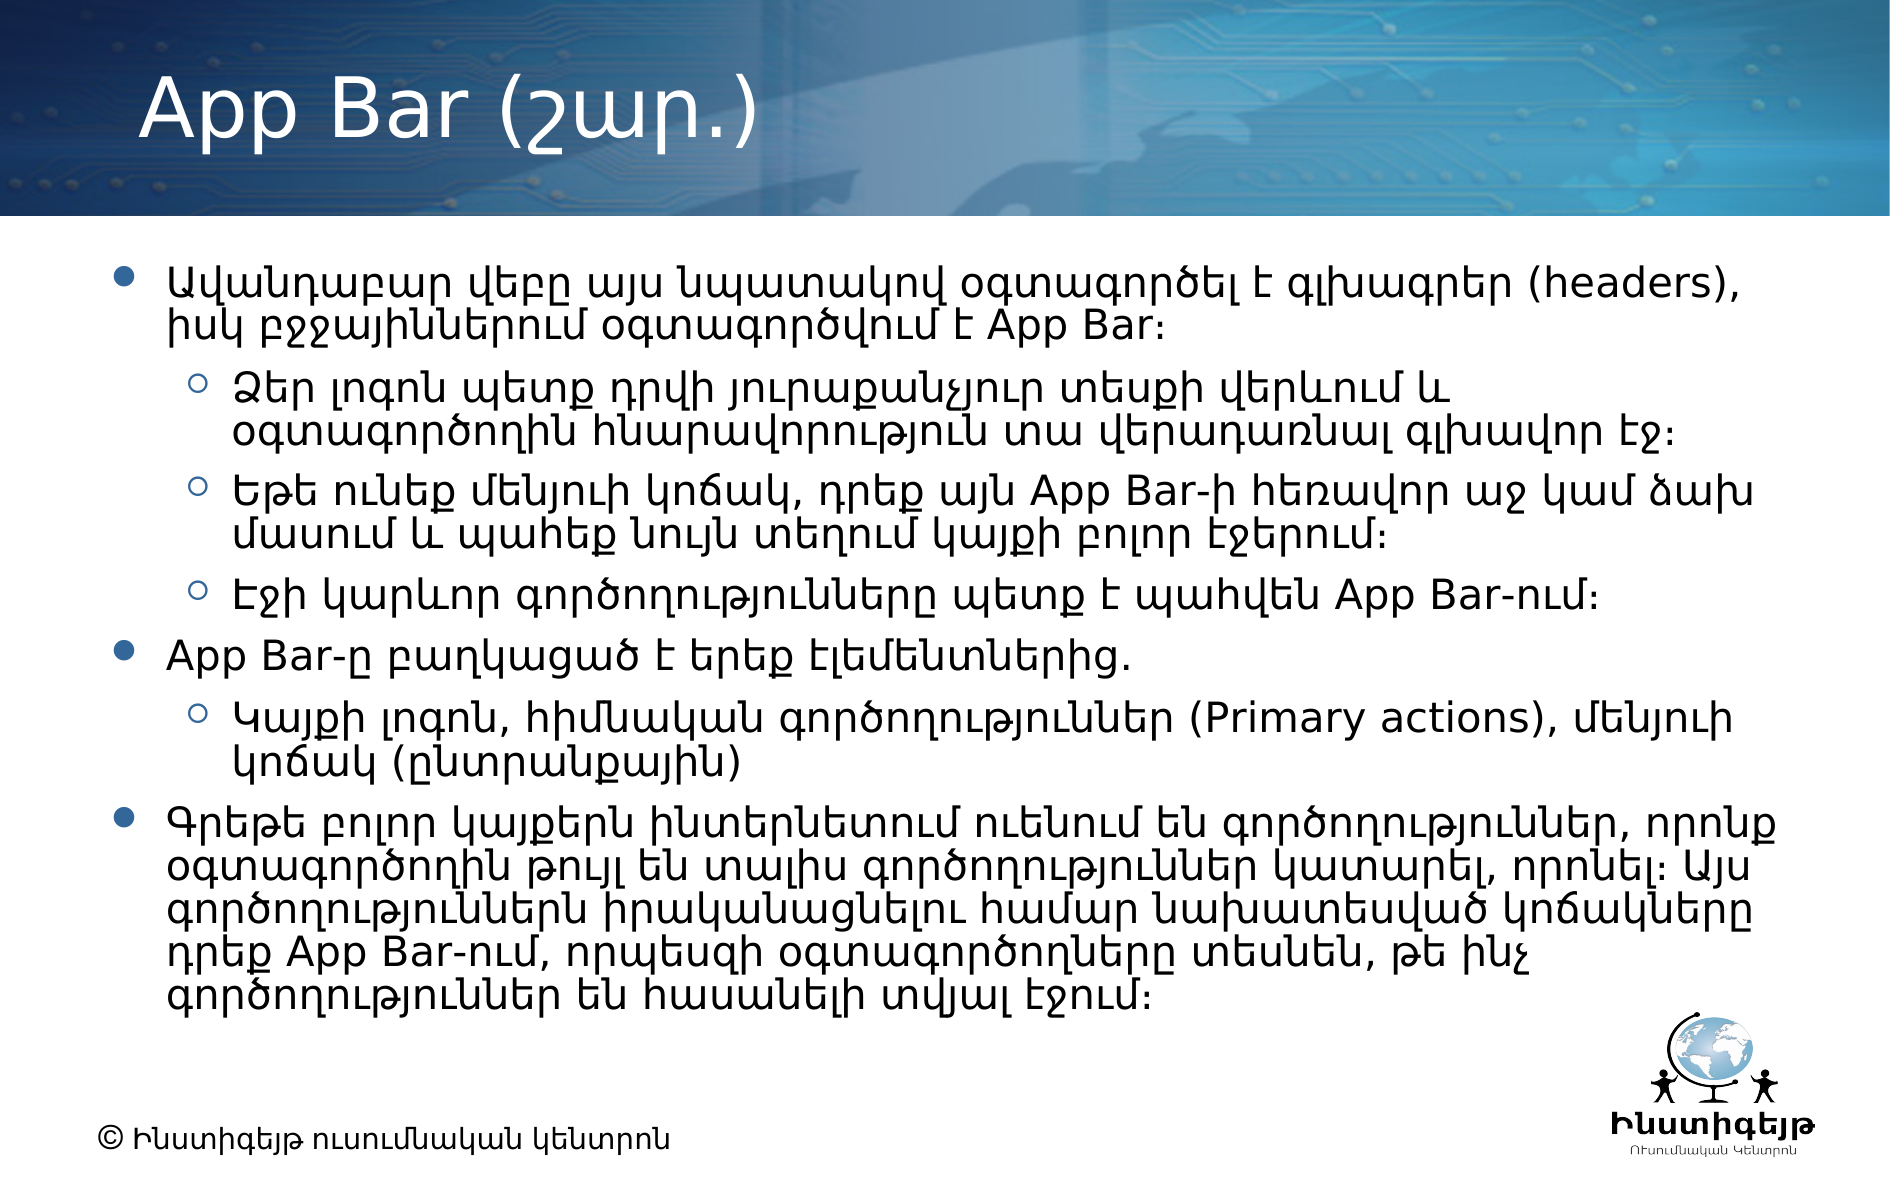

App Bar (շար.)
# Ավանդաբար վեբը այս նպատակով օգտագործել է գլխագրեր (headers), իսկ բջջայիններում օգտագործվում է App Bar։
Ձեր լոգոն պետք դրվի յուրաքանչյուր տեսքի վերևում և օգտագործողին հնարավորություն տա վերադառնալ գլխավոր էջ։
Եթե ունեք մենյուի կոճակ, դրեք այն App Bar-ի հեռավոր աջ կամ ձախ մասում և պահեք նույն տեղում կայքի բոլոր էջերում։
Էջի կարևոր գործողությունները պետք է պահվեն App Bar-ում։
App Bar-ը բաղկացած է երեք էլեմենտներից․
Կայքի լոգոն, հիմնական գործողություններ (Primary actions), մենյուի կոճակ (ընտրանքային)
Գրեթե բոլոր կայքերն ինտերնետում ուենում են գործողություններ, որոնք օգտագործողին թույլ են տալիս գործողություններ կատարել, որոնել։ Այս գործողություններն իրականացնելու համար նախատեսված կոճակները դրեք App Bar-ում, որպեսզի օգտագործողները տեսնեն, թե ինչ գործողություններ են հասանելի տվյալ էջում։